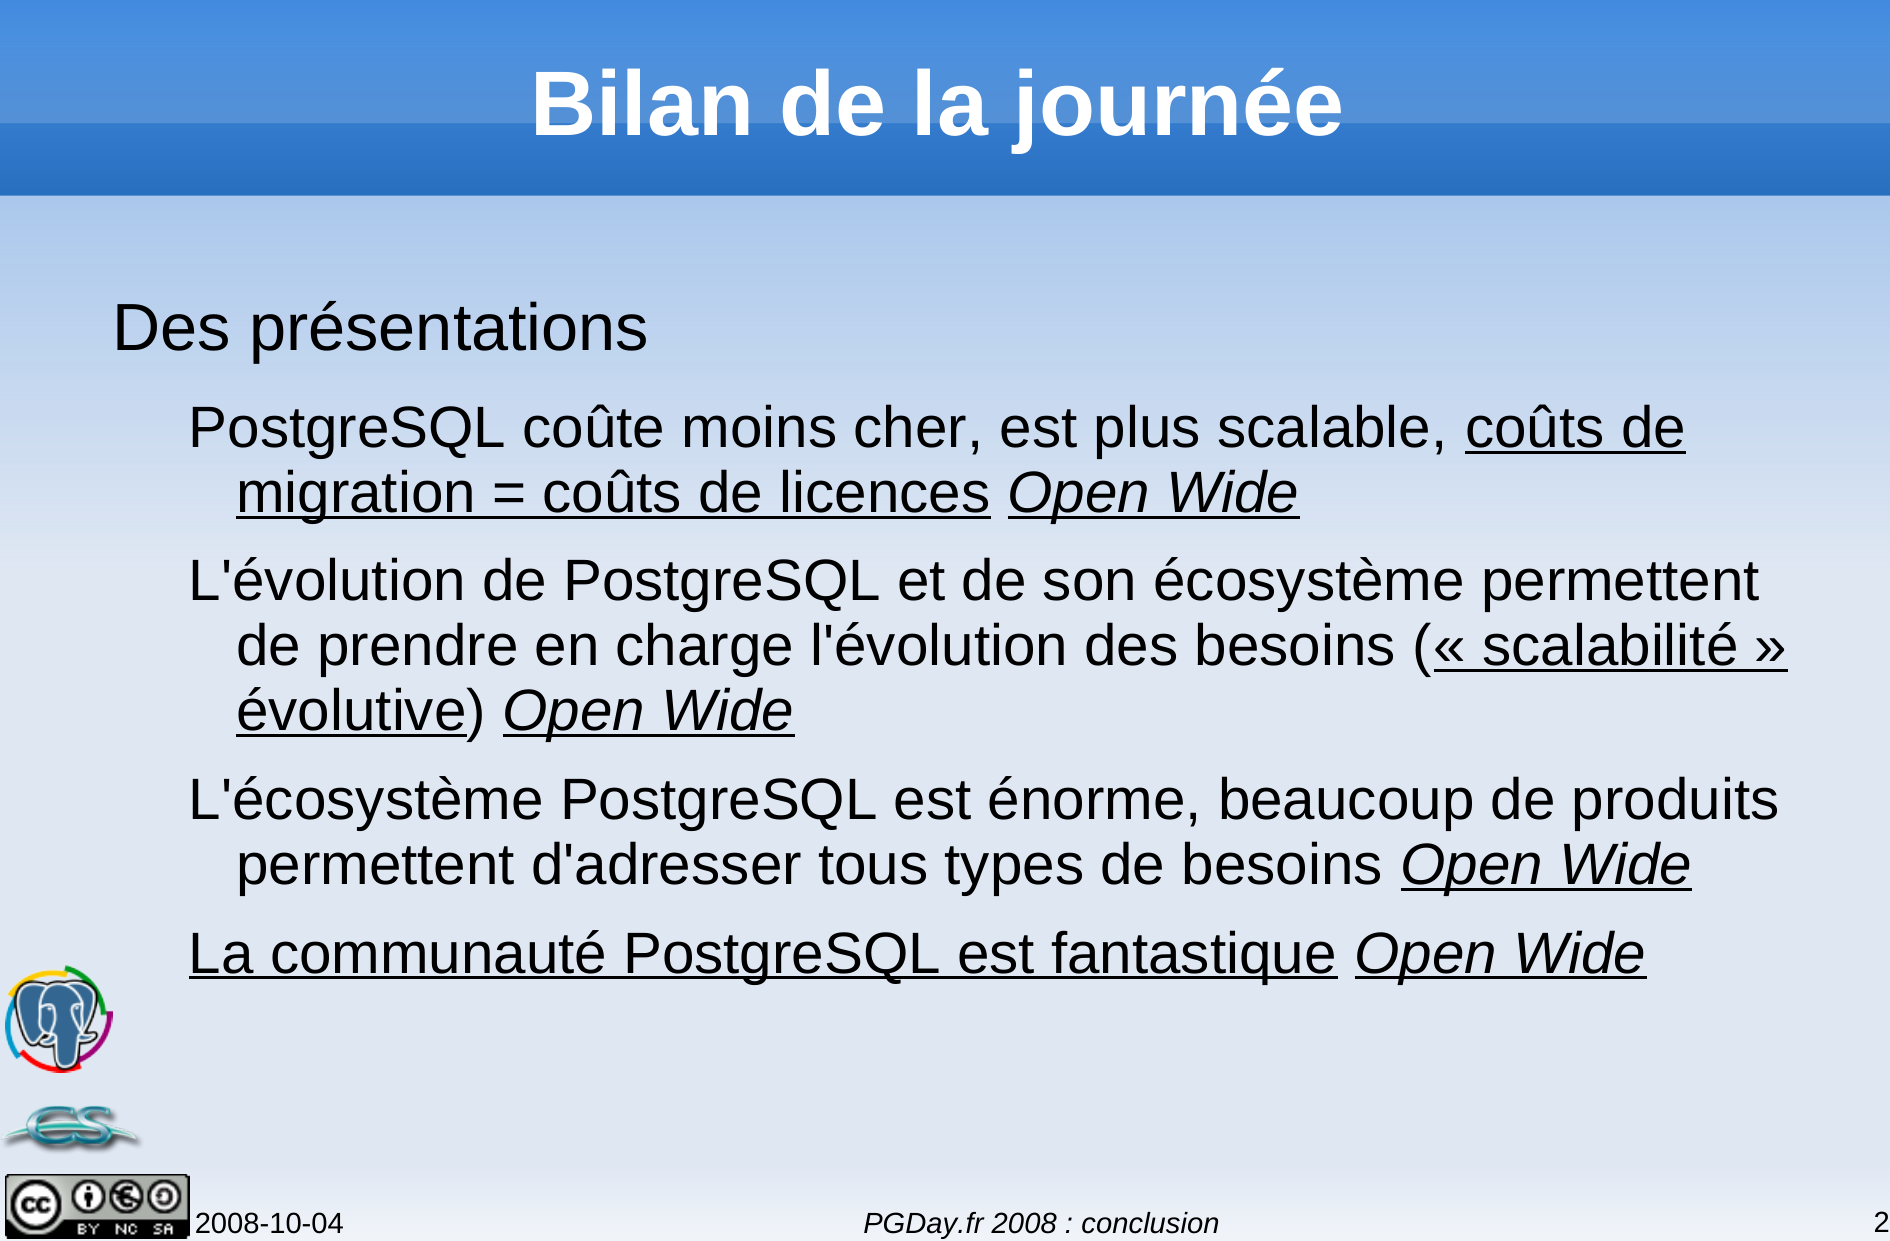

# Bilan de la journée
Des présentations
PostgreSQL coûte moins cher, est plus scalable, coûts de migration = coûts de licences Open Wide
L'évolution de PostgreSQL et de son écosystème permettent de prendre en charge l'évolution des besoins (« scalabilité » évolutive) Open Wide
L'écosystème PostgreSQL est énorme, beaucoup de produits permettent d'adresser tous types de besoins Open Wide
La communauté PostgreSQL est fantastique Open Wide
2
2008-10-04
PGDay.fr 2008 : conclusion